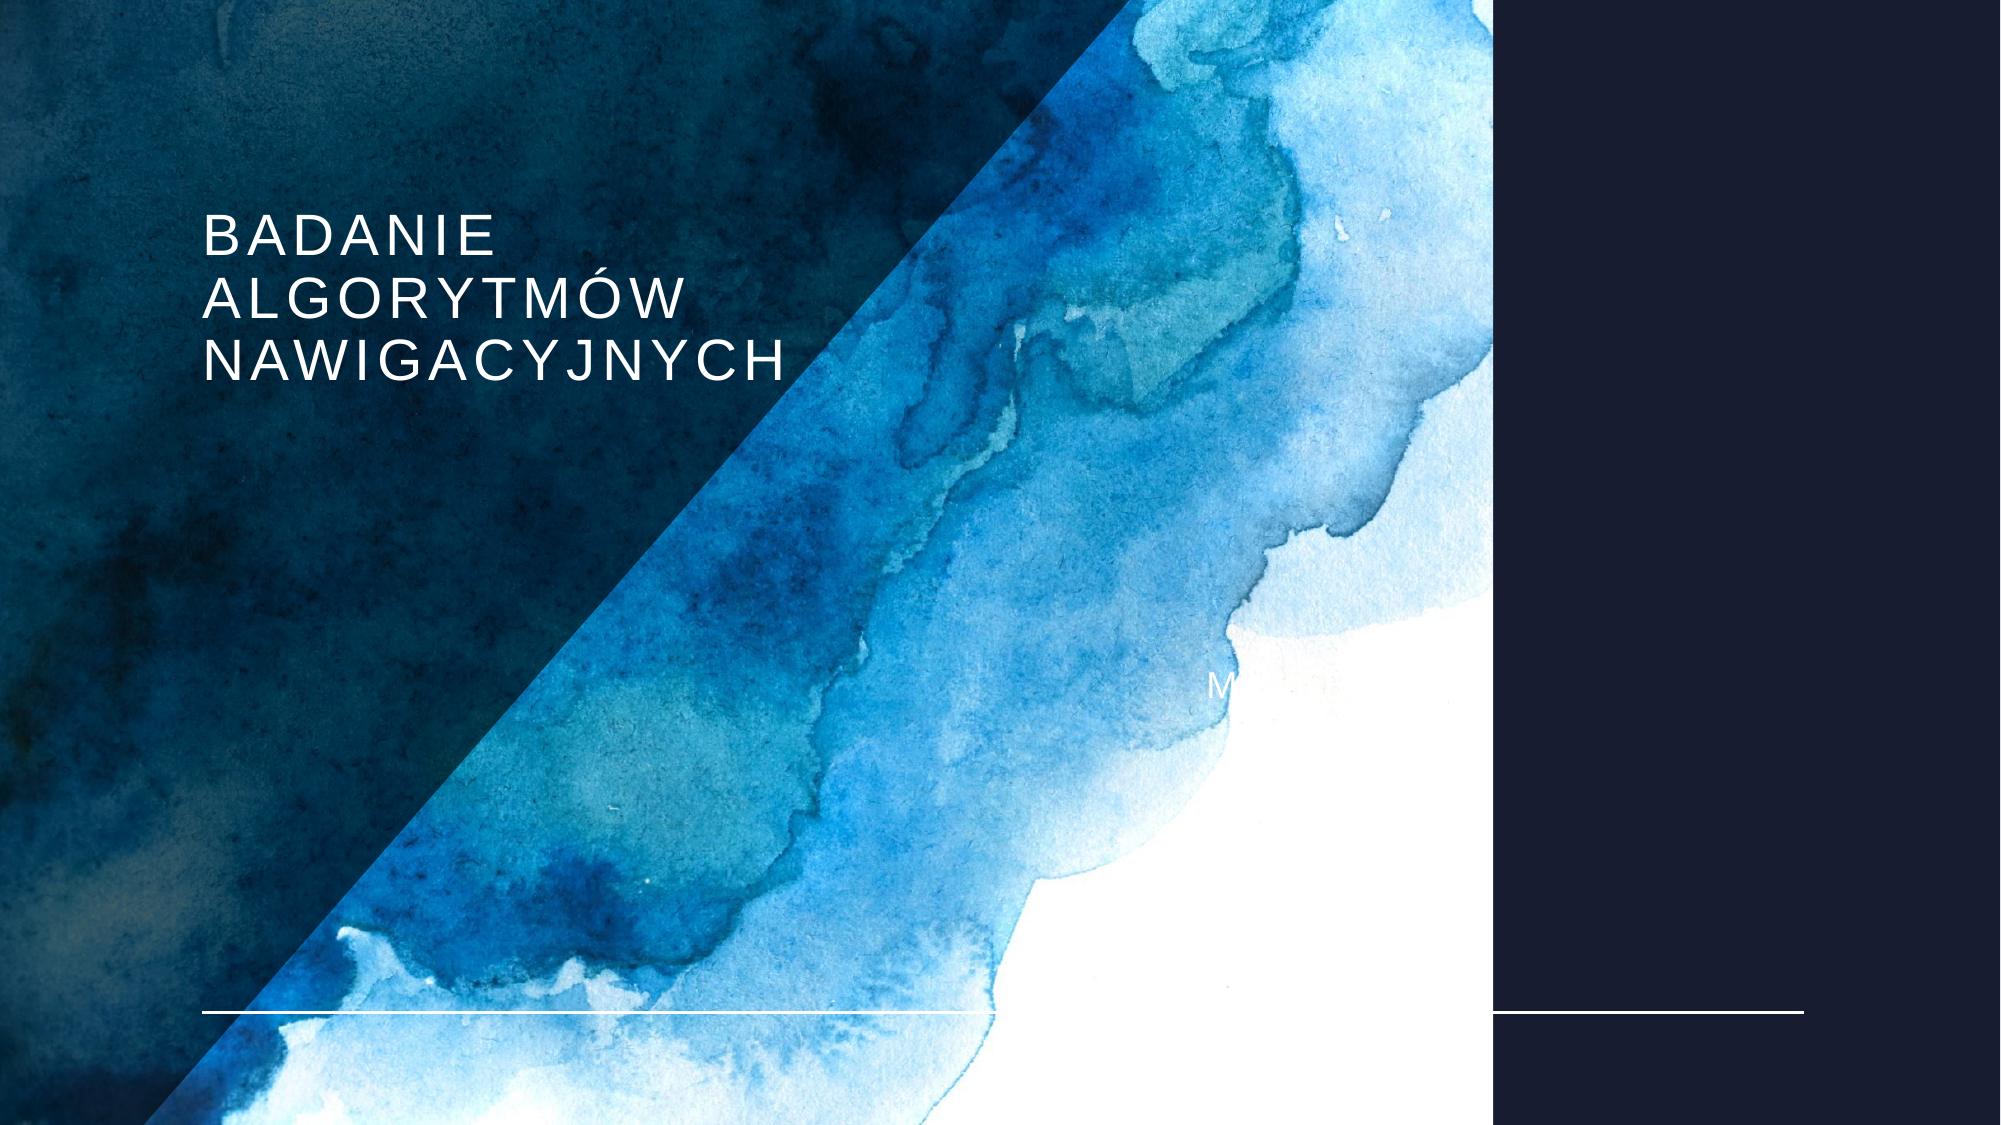

# Badanie algorytmów nawigacyjnych
Michał Bazan
Opiekun pracy:
dr inż. Dariusz Rzońca